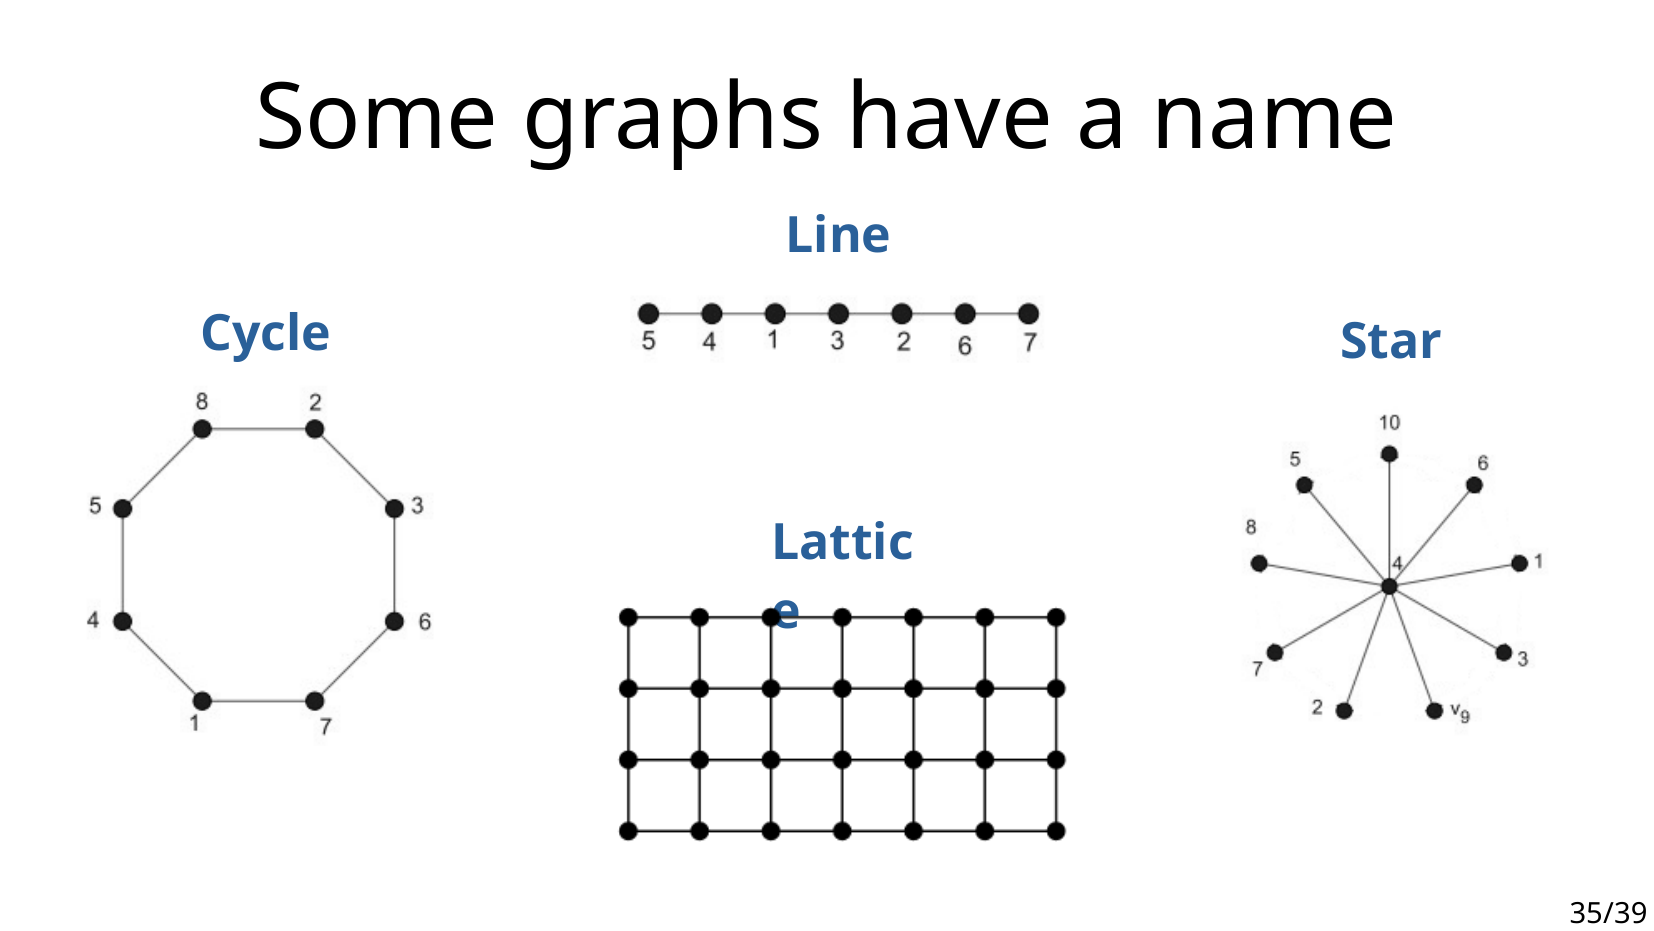

# Some graphs have a name
Line
Cycle
Star
Lattice
35